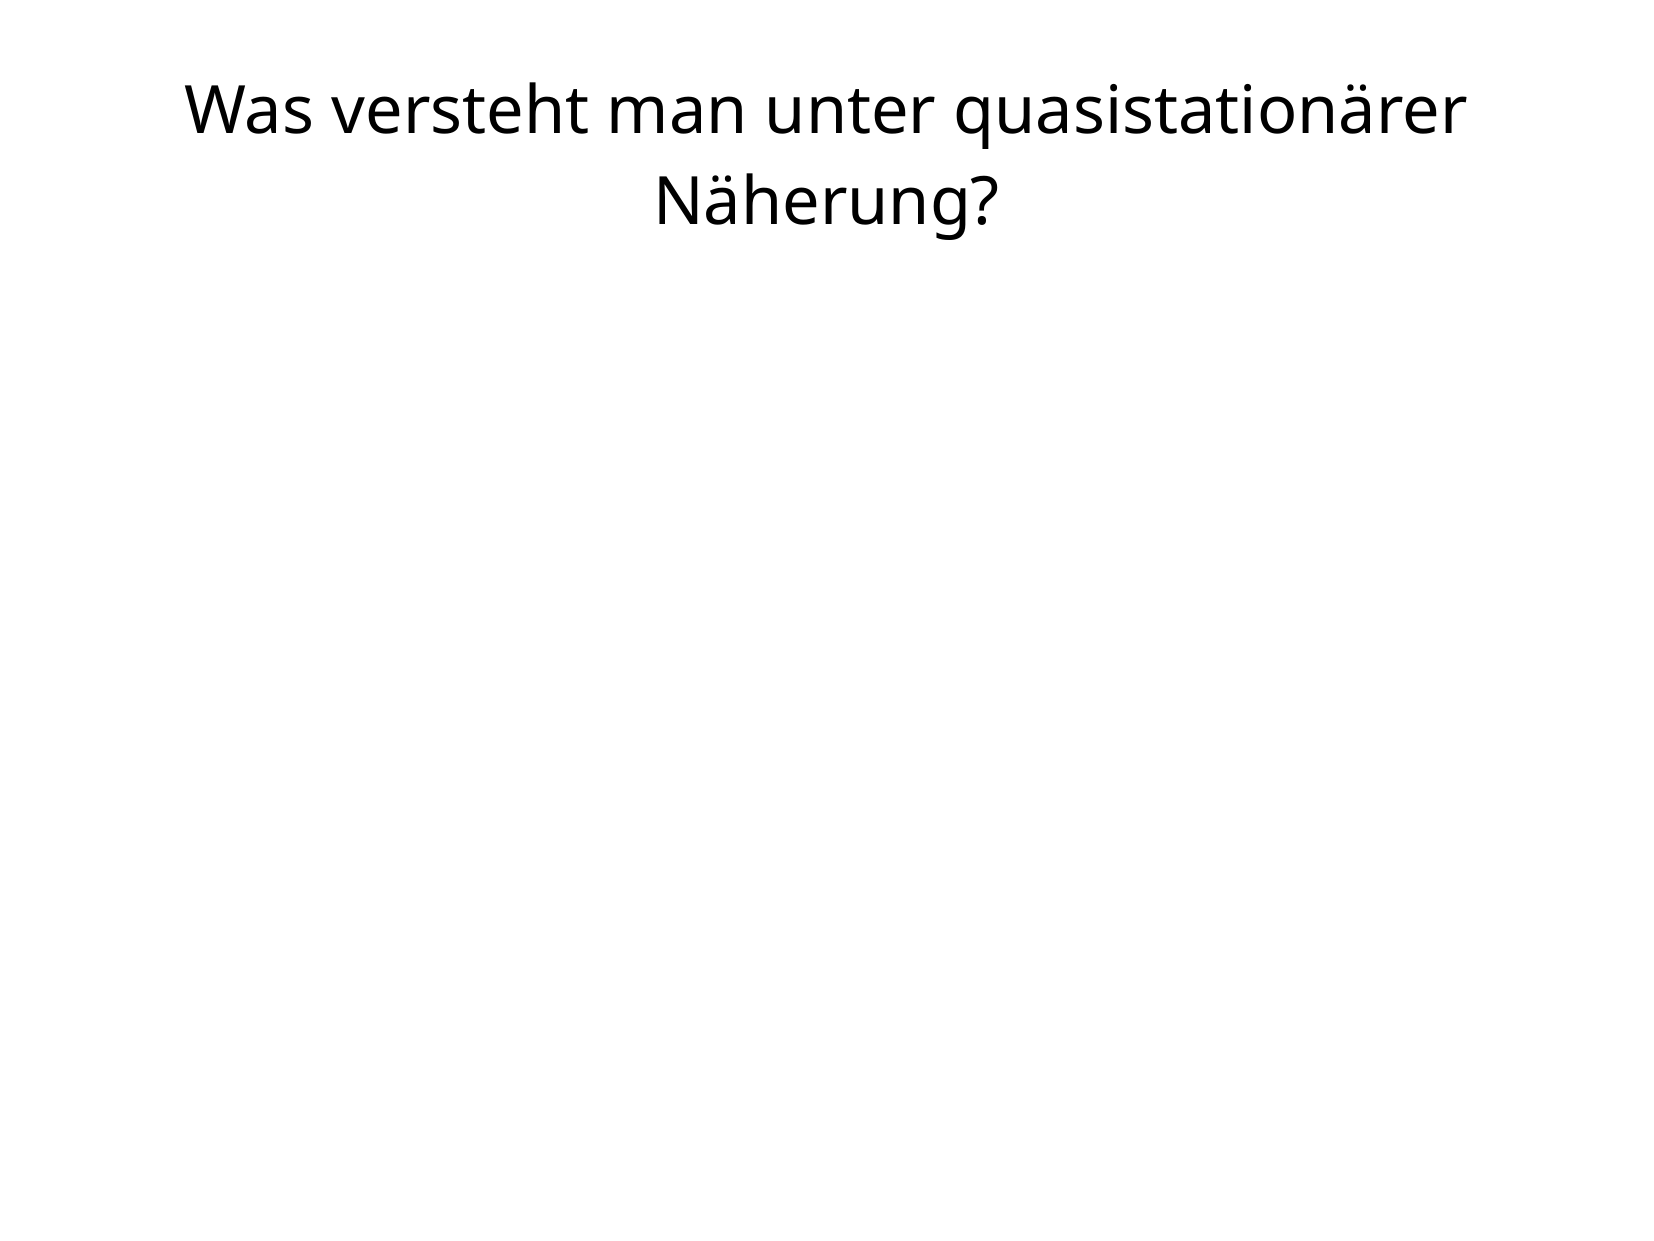

# Was versteht man unter quasistationärer Näherung?